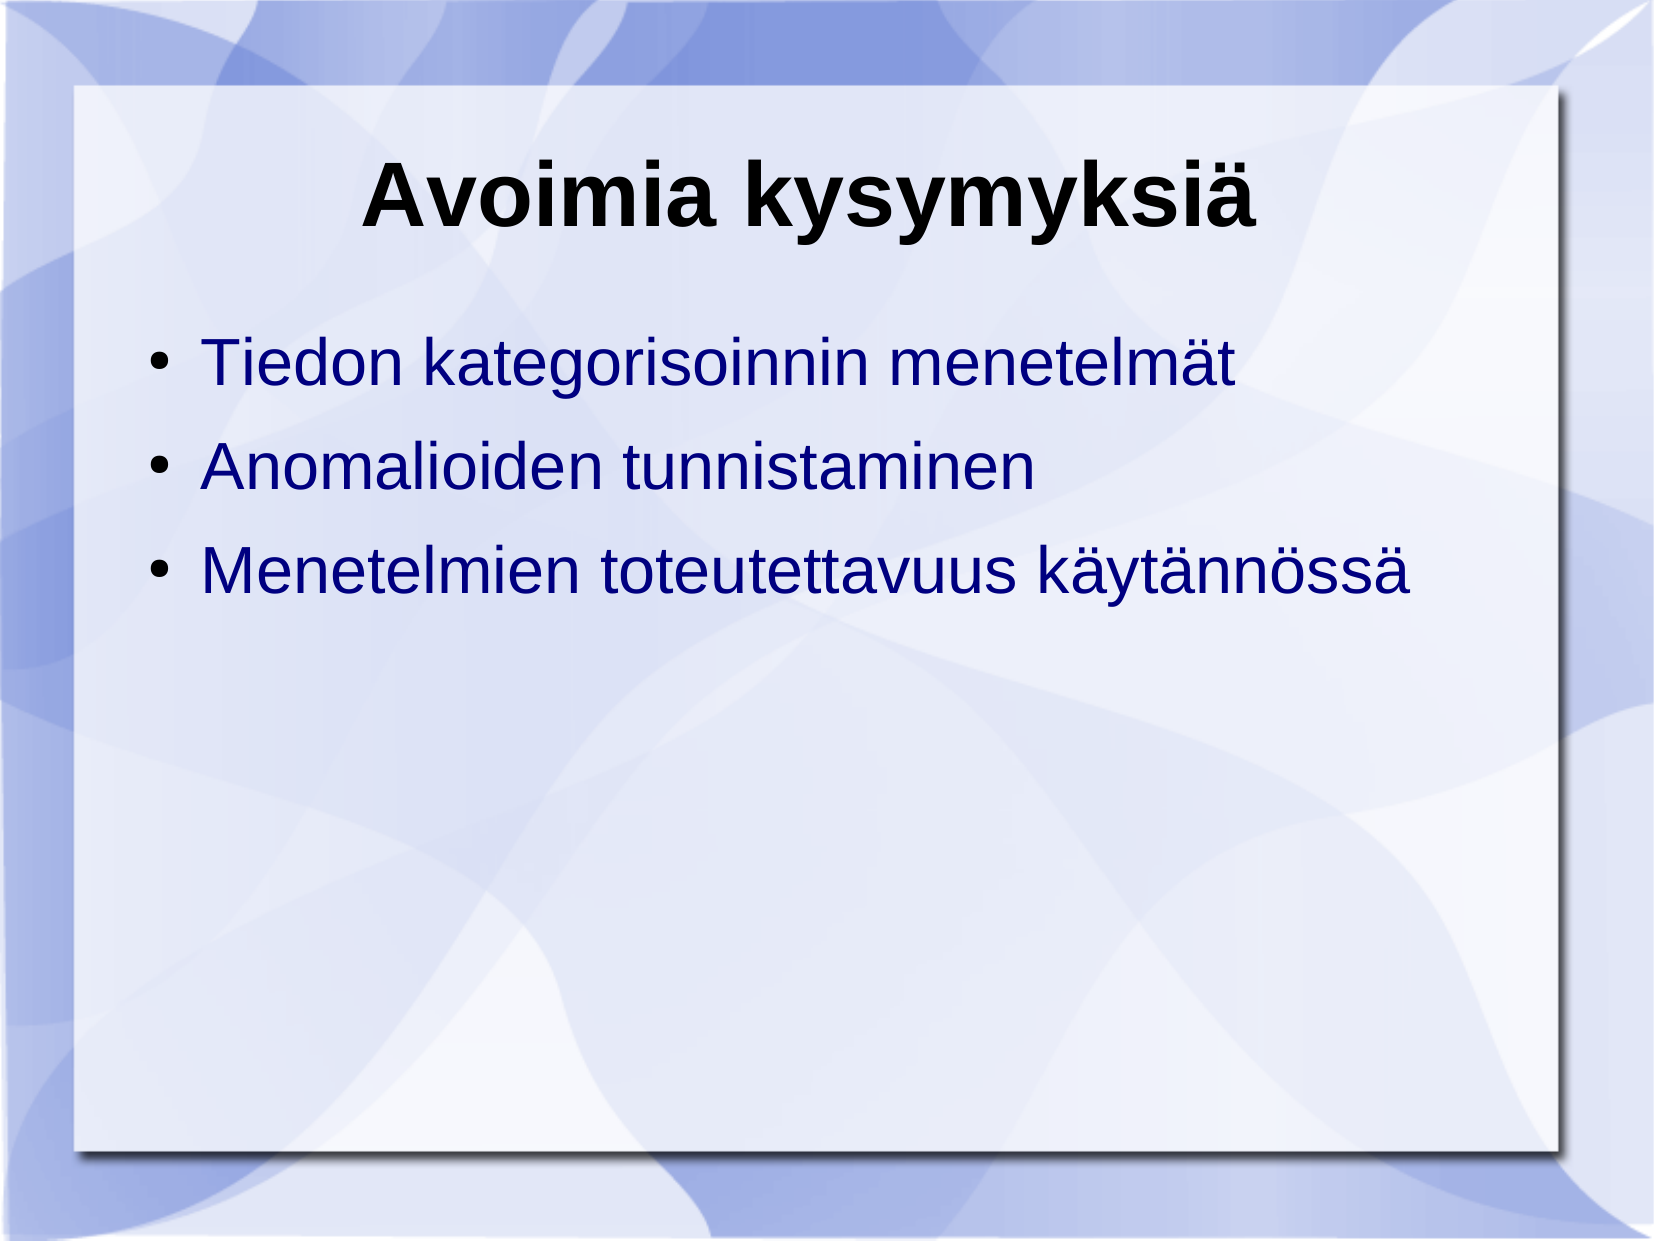

# Avoimia kysymyksiä
Tiedon kategorisoinnin menetelmät
Anomalioiden tunnistaminen
Menetelmien toteutettavuus käytännössä